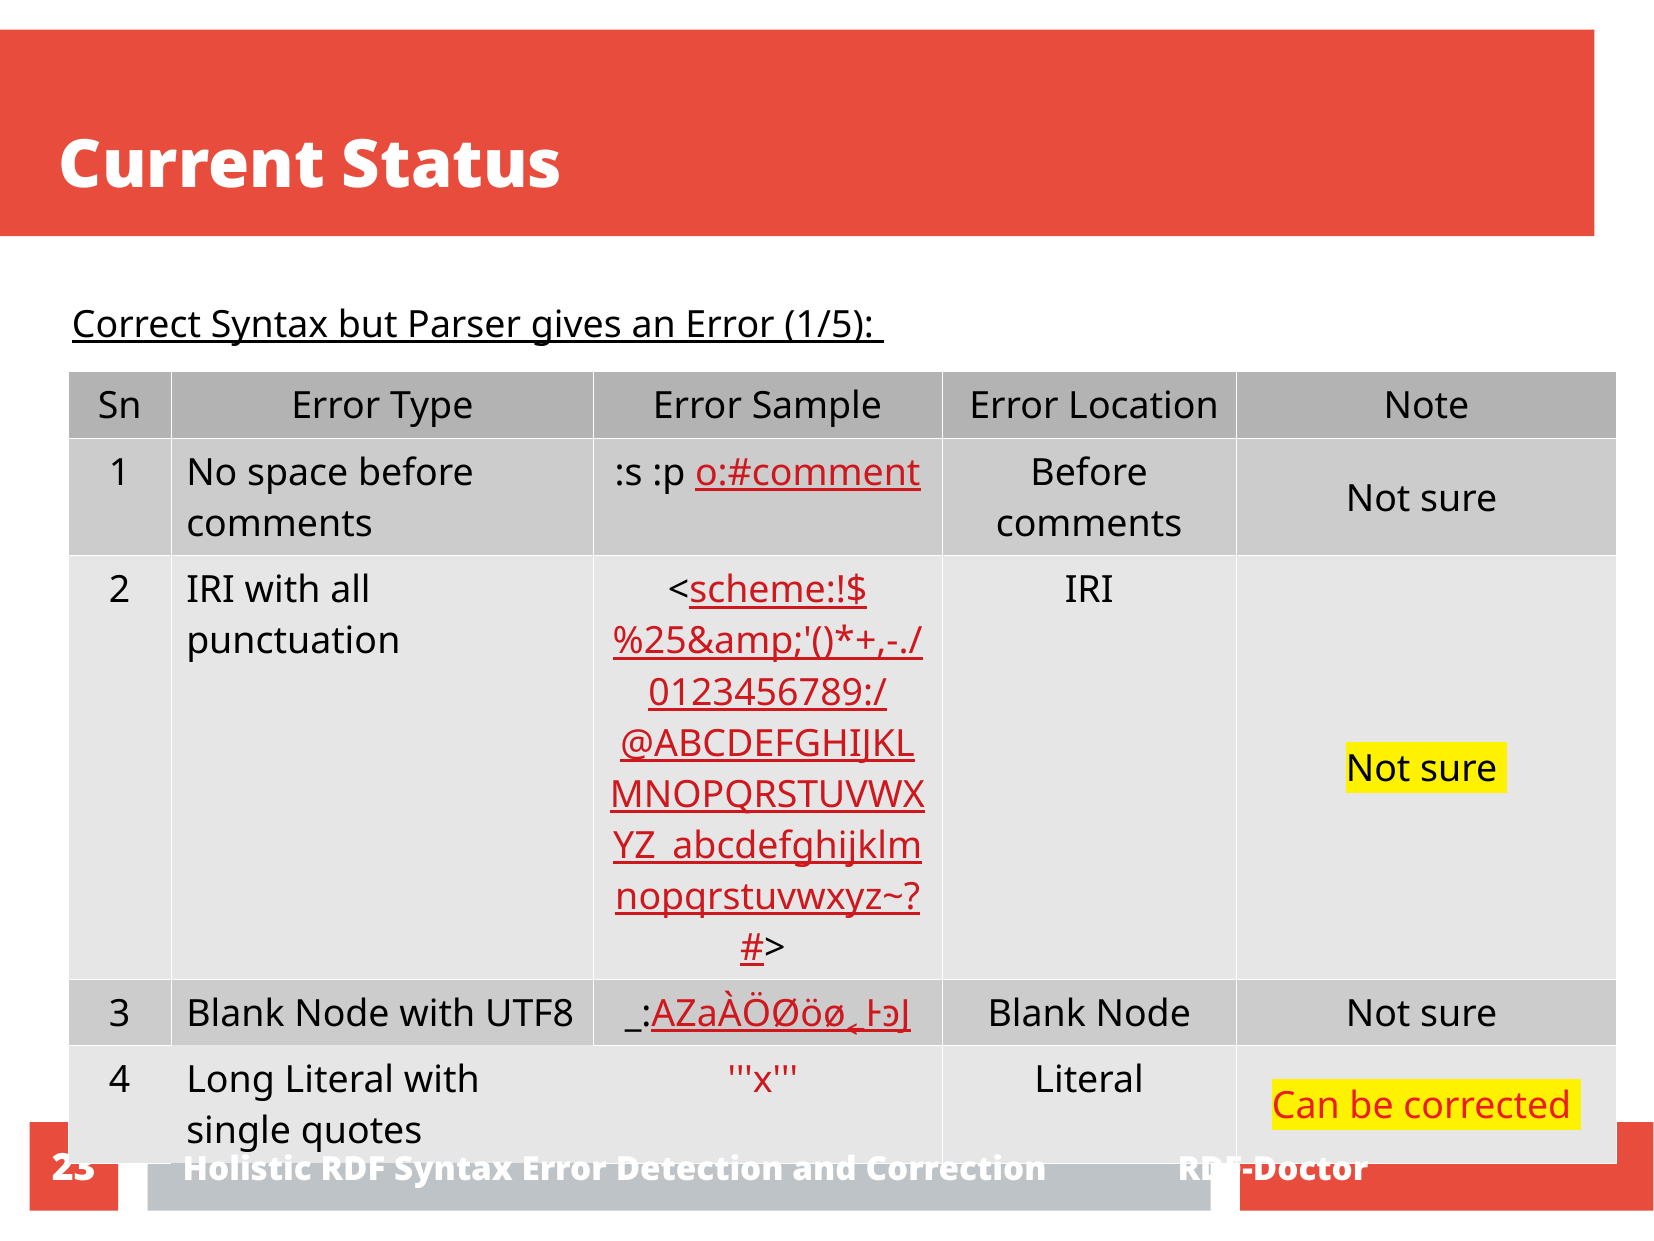

# Current Status
Correct Syntax but Parser gives an Error (1/5):
| Sn | Error Type | Error Sample | Error Location | Note |
| --- | --- | --- | --- | --- |
| 1 | No space before comments | :s :p o:#comment | Before comments | Not sure |
| 2 | IRI with all punctuation | <scheme:!$%25&amp;'()\*+,-./0123456789:/@ABCDEFGHIJKLMNOPQRSTUVWXYZ\_abcdefghijklmnopqrstuvwxyz~?#> | IRI | Not sure |
| 3 | Blank Node with UTF8 | \_:AZaÀÖØöø˿ͰͽͿ | Blank Node | Not sure |
| 4 | Long Literal with single quotes | '''x''' | Literal | Can be corrected |
23
Holistic RDF Syntax Error Detection and Correction RDF-Doctor